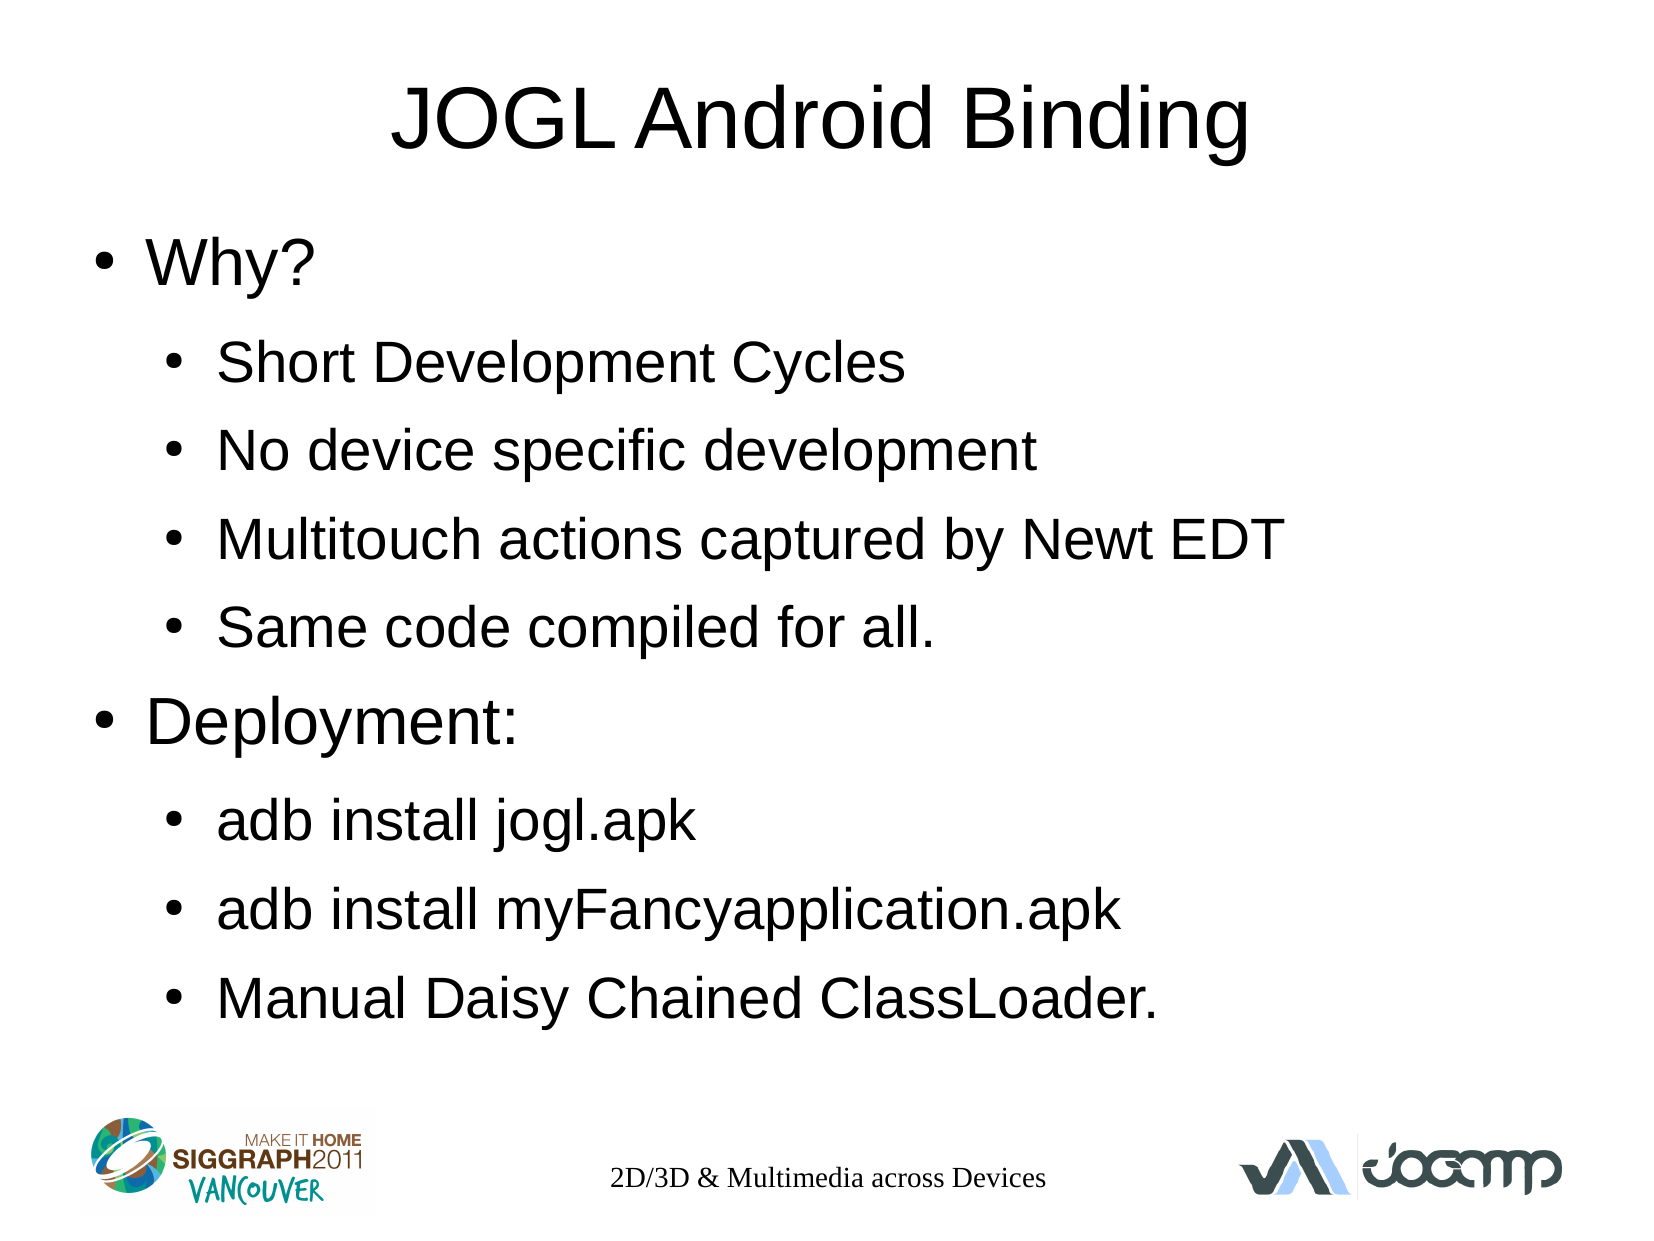

# JOGL Android Binding
Why?
Short Development Cycles
No device specific development
Multitouch actions captured by Newt EDT
Same code compiled for all.
Deployment:
adb install jogl.apk
adb install myFancyapplication.apk
Manual Daisy Chained ClassLoader.
2D/3D & Multimedia across Devices